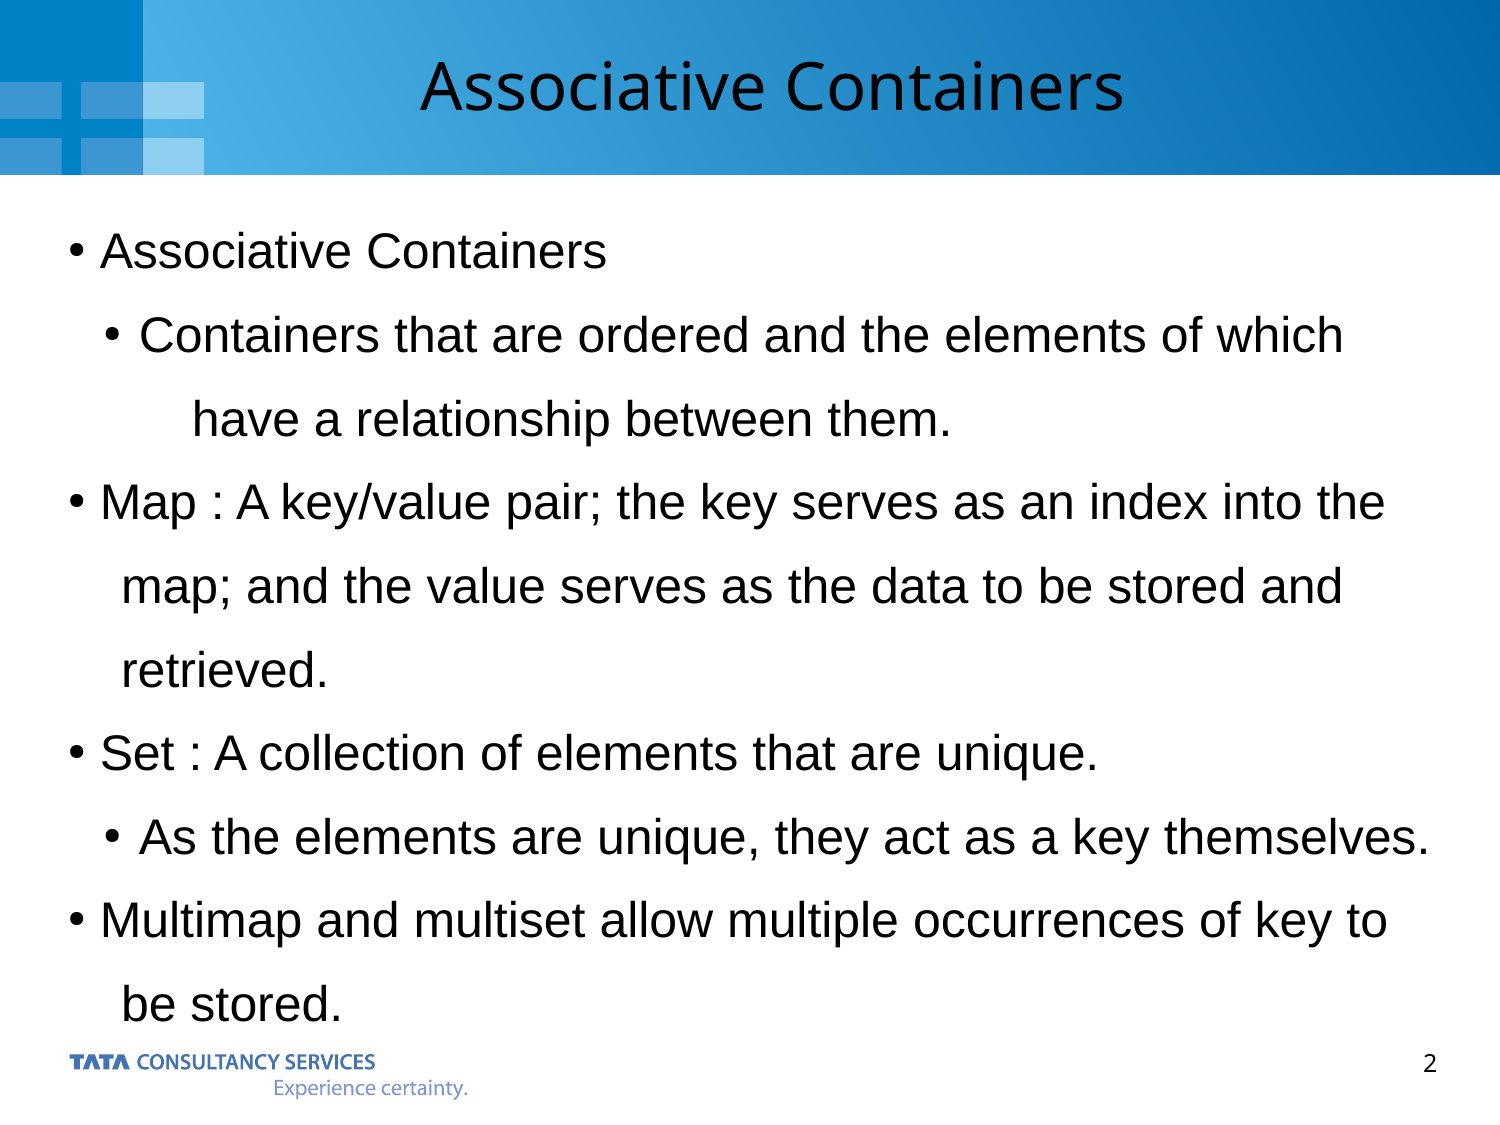

Associative Containers
 Associative Containers
Containers that are ordered and the elements of which have a relationship between them.
 Map : A key/value pair; the key serves as an index into the map; and the value serves as the data to be stored and retrieved.
 Set : A collection of elements that are unique.
As the elements are unique, they act as a key themselves.
 Multimap and multiset allow multiple occurrences of key to be stored.